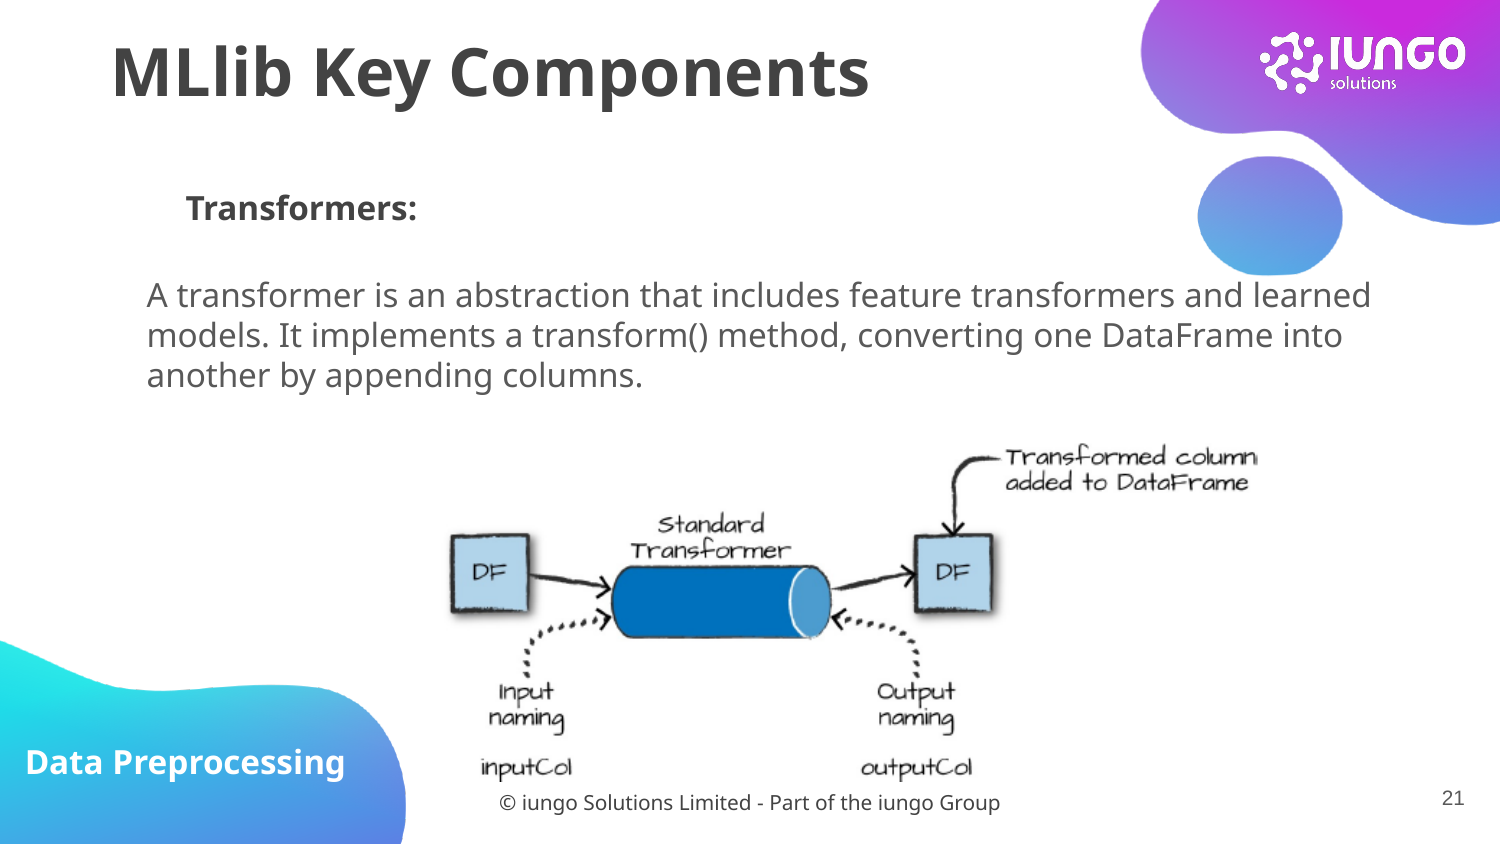

# MLlib Key Components
Transformers:
A transformer is an abstraction that includes feature transformers and learned models. It implements a transform() method, converting one DataFrame into another by appending columns.
Data Preprocessing